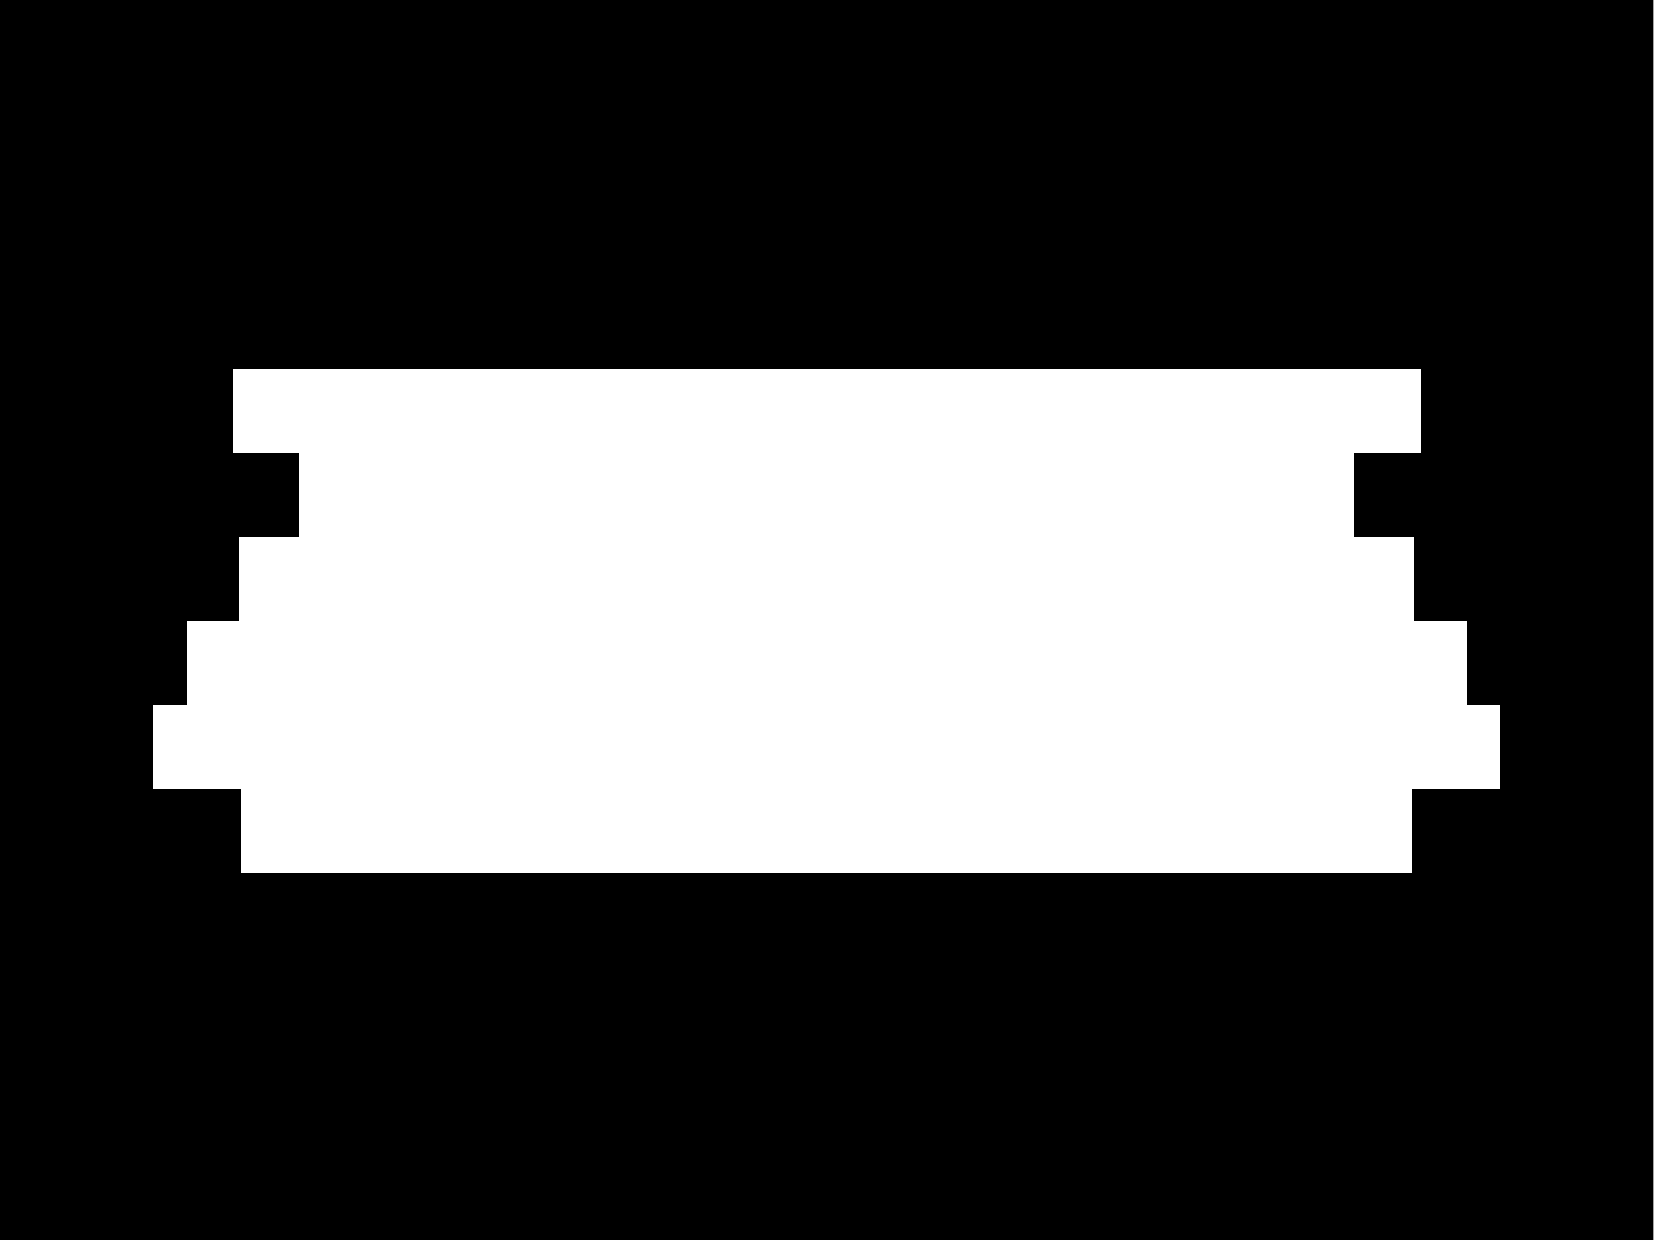

# Deus que abriu mão do seu melhor,
Me deu direito ao seu galardão,
Deus que fez de mim, sua primícia,
Me fez um plano de vida, de salvação.
Deus que me enviou o seu Filho amado,
Para morrer no lugar de um ladrão.